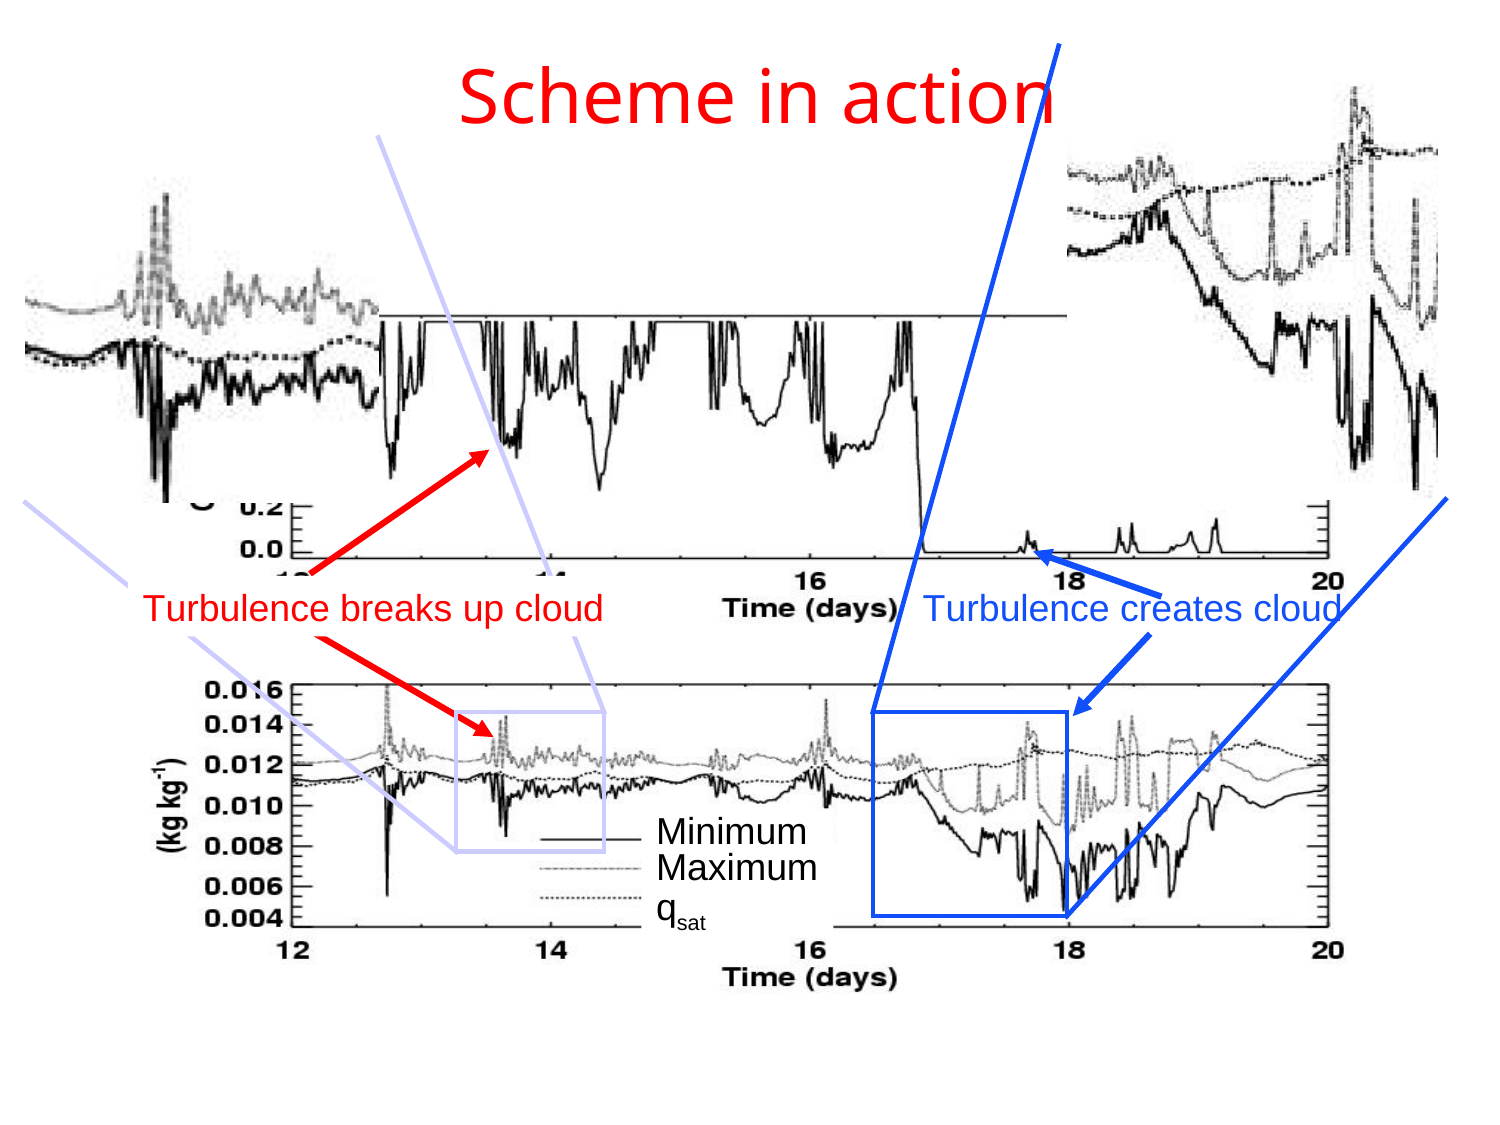

# Scheme in action
Turbulence creates cloud
Turbulence breaks up cloud
Minimum
Maximum
qsat